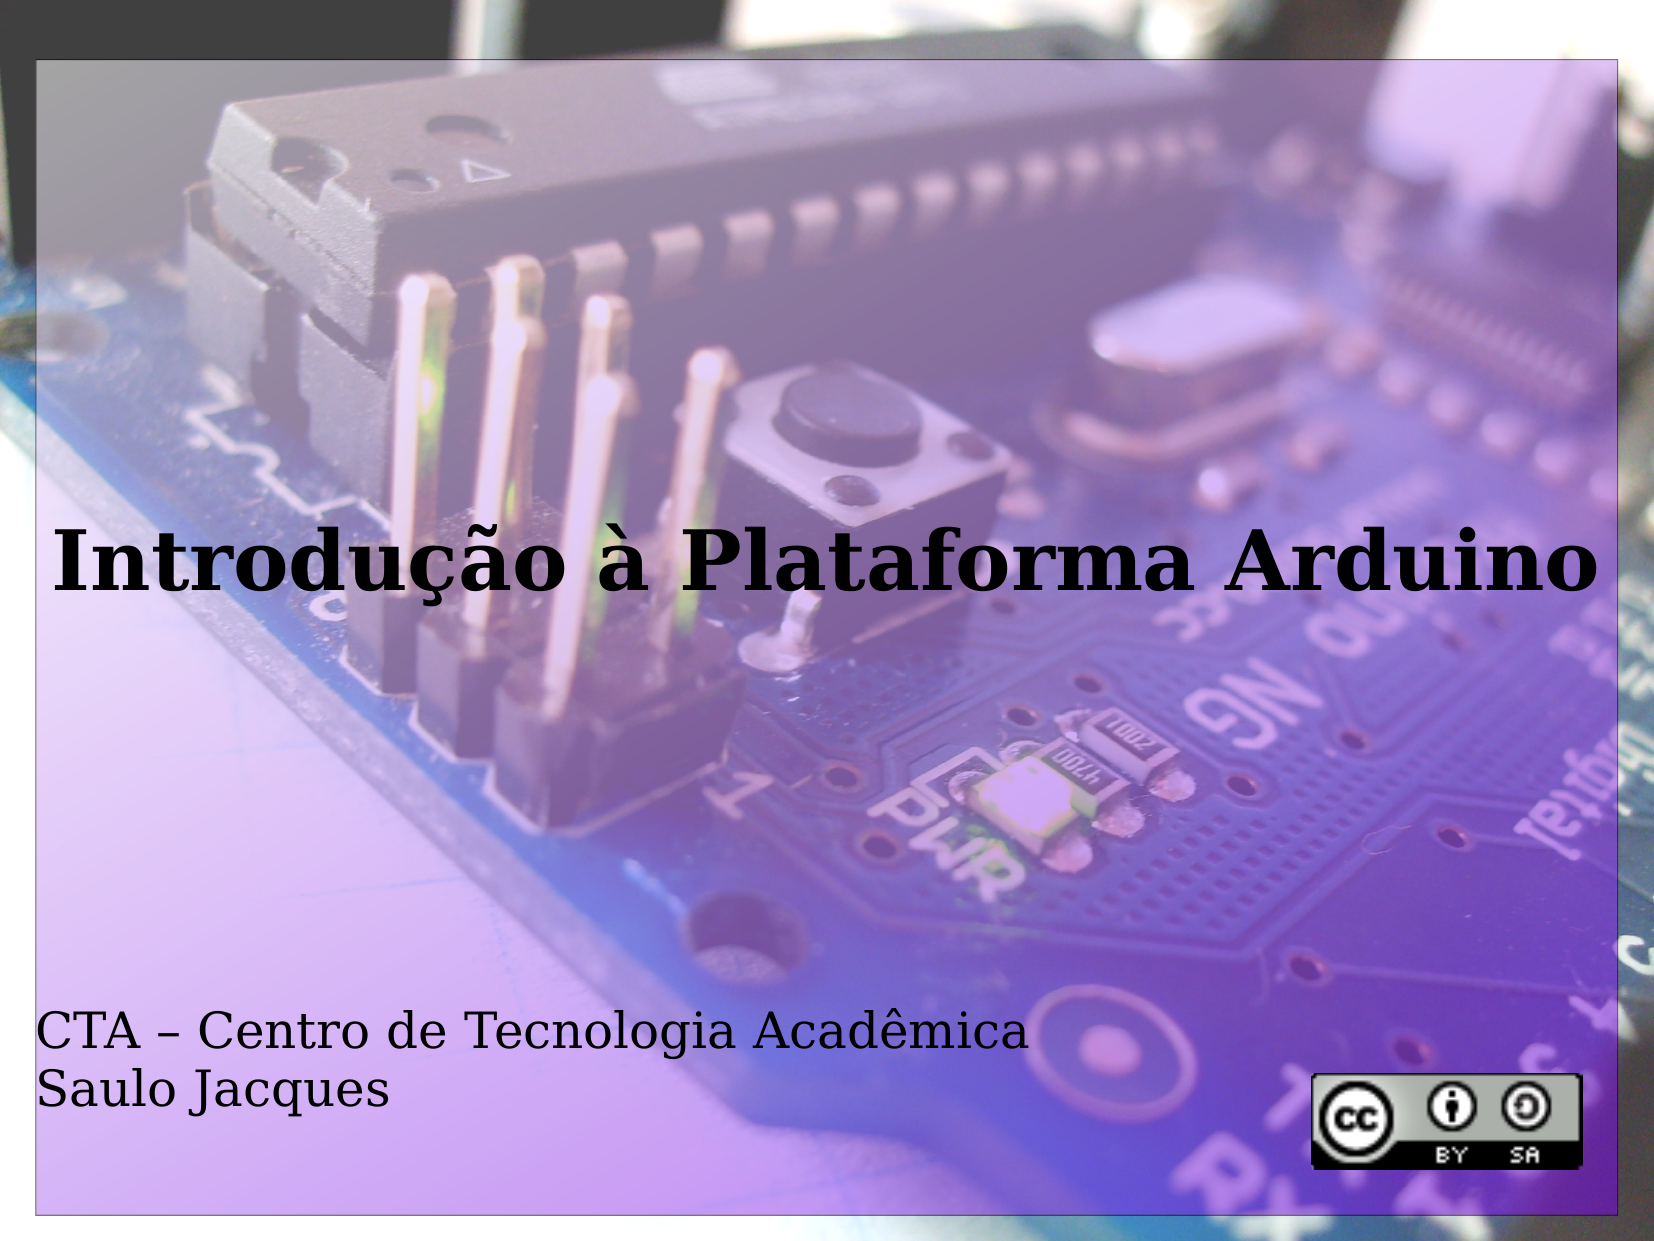

# Introdução à Plataforma Arduino
CTA – Centro de Tecnologia Acadêmica
Saulo Jacques